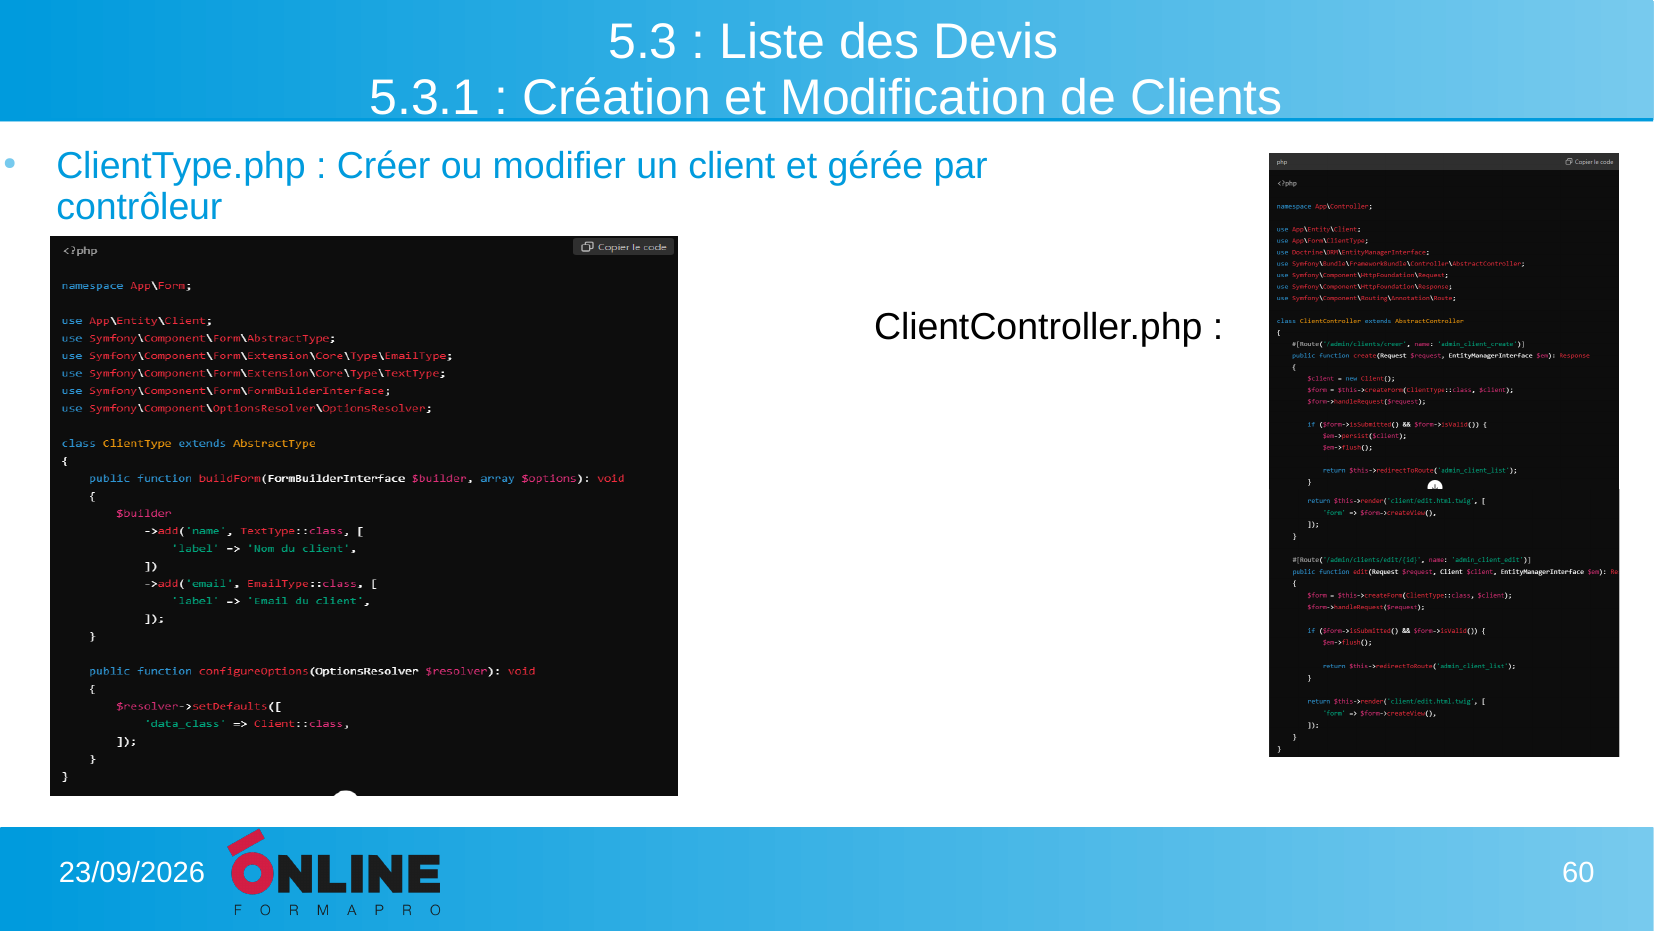

# 5.3 : Liste des Devis 5.3.1 : Création et Modification de Clients
ClientType.php : Créer ou modifier un client et gérée par contrôleur
ClientController.php :
60